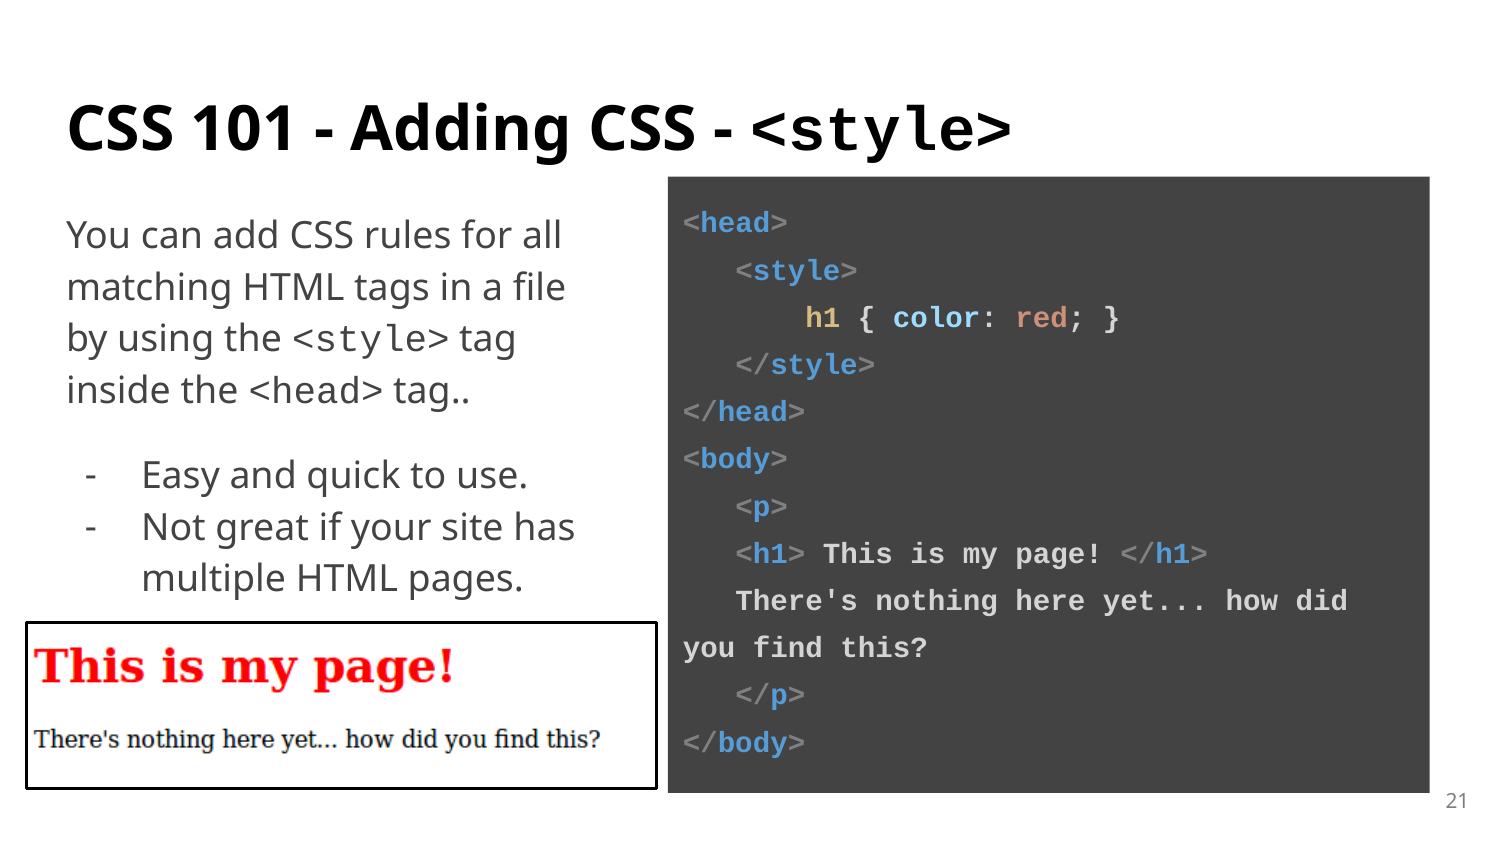

# CSS 101 - Adding CSS - <style>
<head>
 <style>
 h1 { color: red; }
 </style>
</head>
<body>
 <p>
 <h1> This is my page! </h1>
 There's nothing here yet... how did you find this?
 </p>
</body>
You can add CSS rules for all matching HTML tags in a file by using the <style> tag inside the <head> tag..
Easy and quick to use.
Not great if your site has multiple HTML pages.